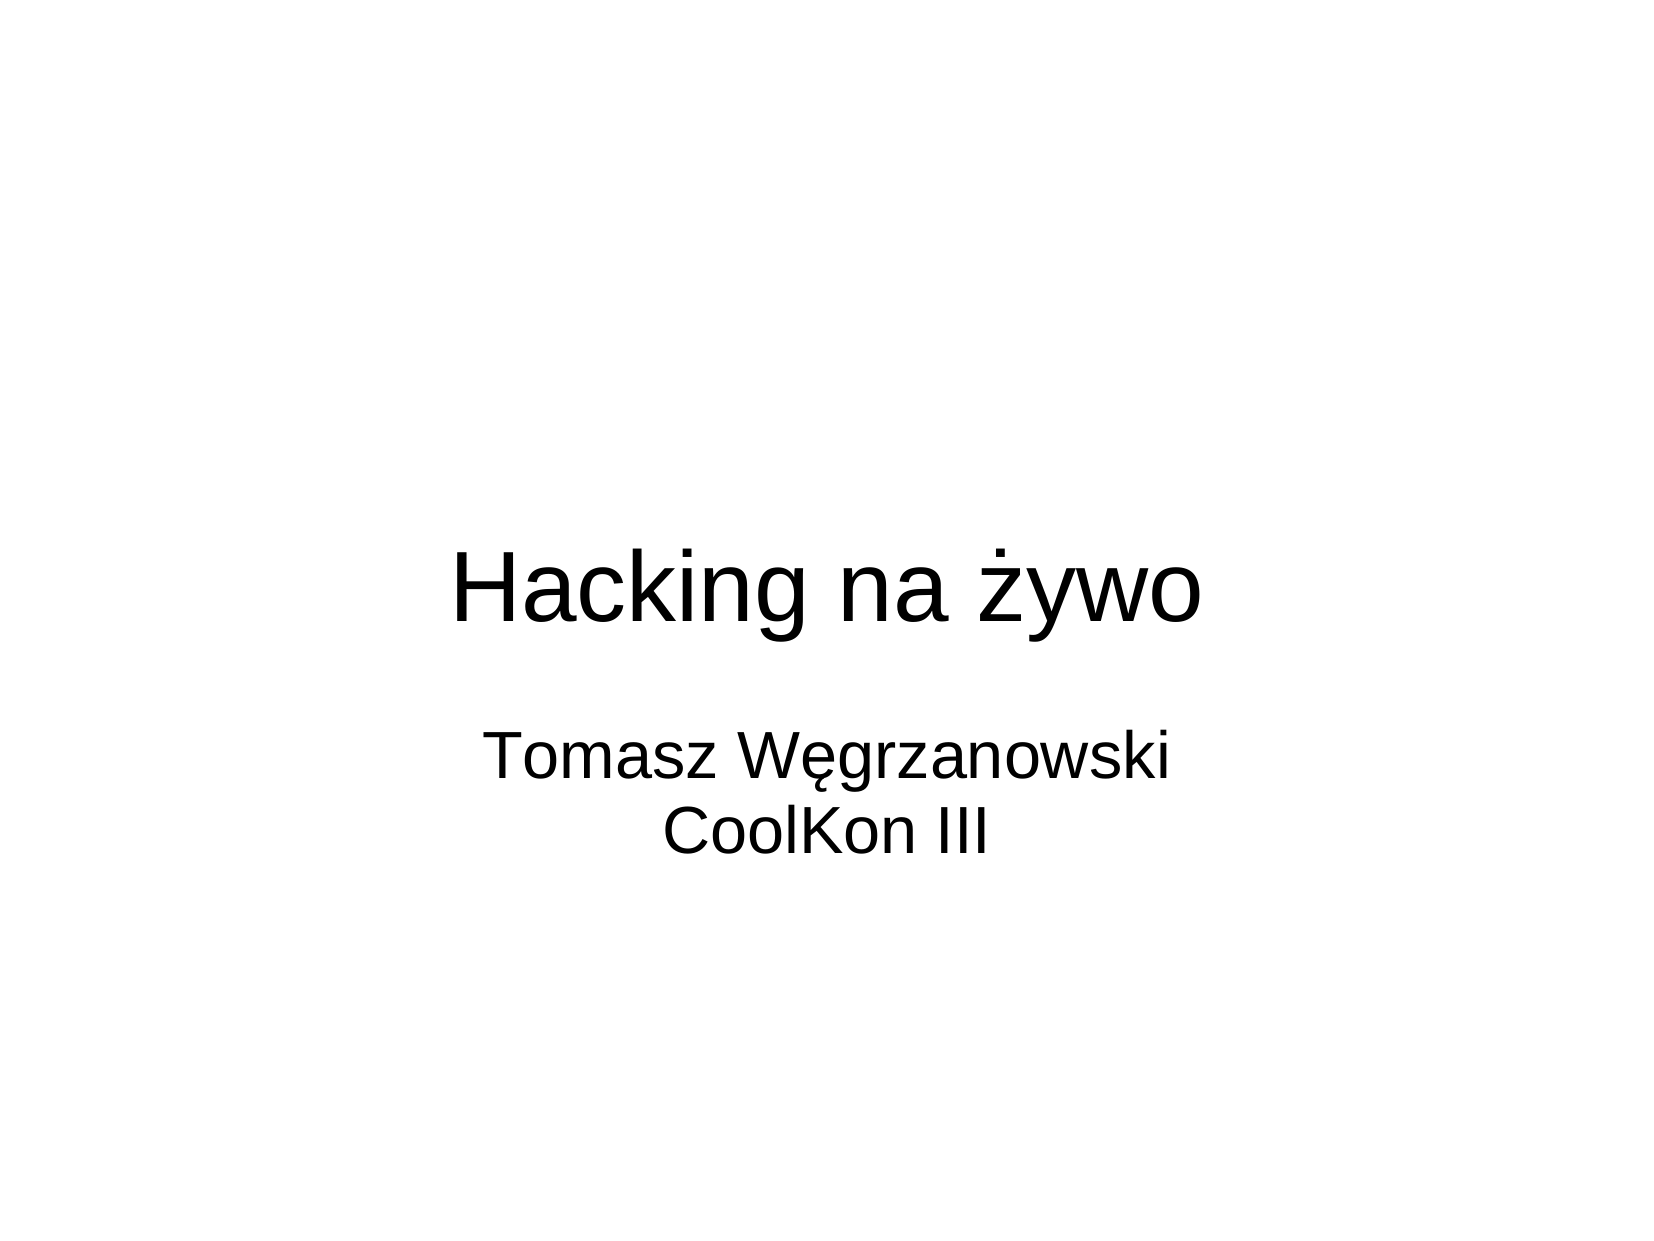

#
Hacking na żywo
Tomasz Węgrzanowski
CoolKon III